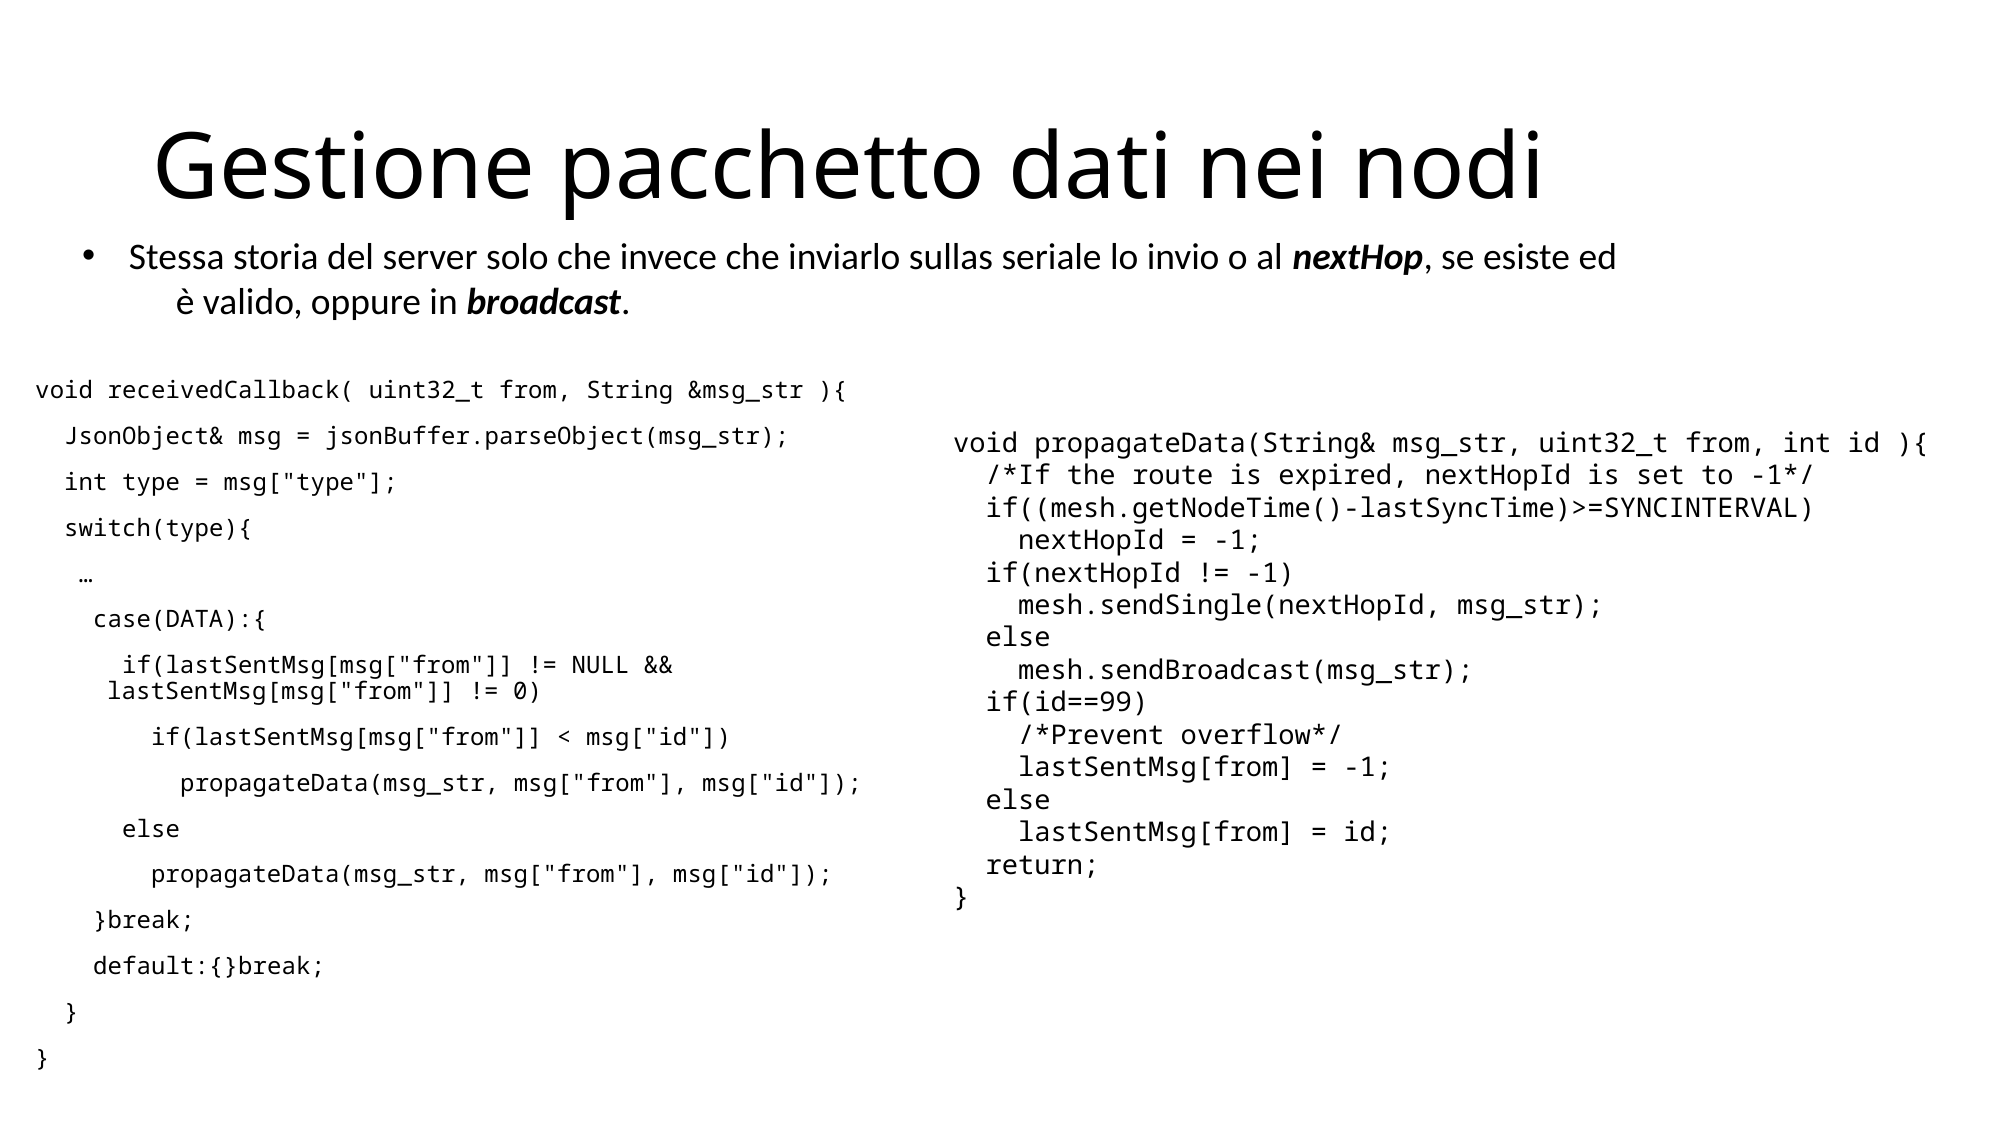

# Gestione pacchetto dati nei nodi
Stessa storia del server solo che invece che inviarlo sullas seriale lo invio o al nextHop, se esiste ed è valido, oppure in broadcast.
void receivedCallback( uint32_t from, String &msg_str ){
 JsonObject& msg = jsonBuffer.parseObject(msg_str);
 int type = msg["type"];
 switch(type){
 …
 case(DATA):{
 if(lastSentMsg[msg["from"]] != NULL &&
	lastSentMsg[msg["from"]] != 0)
 if(lastSentMsg[msg["from"]] < msg["id"])
 propagateData(msg_str, msg["from"], msg["id"]);
 else
 propagateData(msg_str, msg["from"], msg["id"]);
 }break;
 default:{}break;
 }
}
void propagateData(String& msg_str, uint32_t from, int id ){
 /*If the route is expired, nextHopId is set to -1*/
 if((mesh.getNodeTime()-lastSyncTime)>=SYNCINTERVAL)
 nextHopId = -1;
 if(nextHopId != -1)
 mesh.sendSingle(nextHopId, msg_str);
 else
 mesh.sendBroadcast(msg_str);
 if(id==99)
 /*Prevent overflow*/
 lastSentMsg[from] = -1;
 else
 lastSentMsg[from] = id;
 return;
}